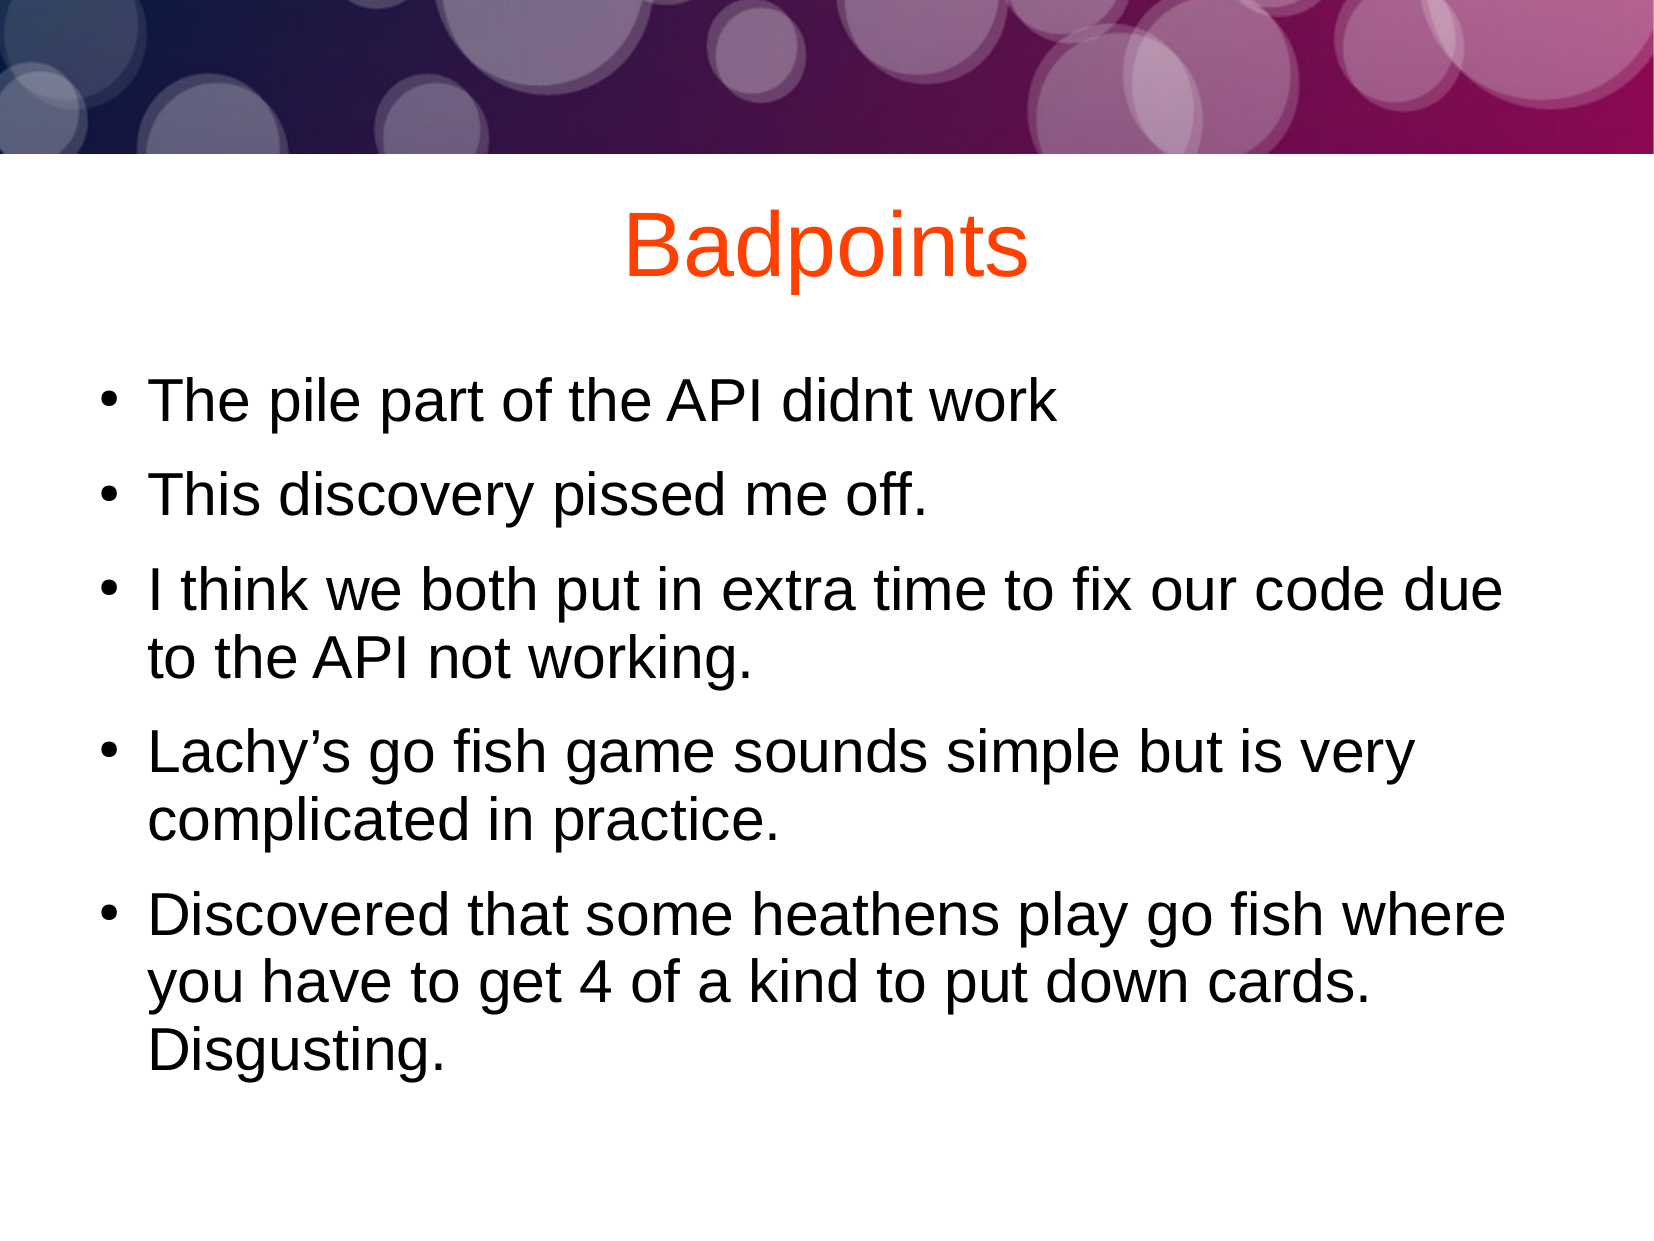

# Badpoints
The pile part of the API didnt work
This discovery pissed me off.
I think we both put in extra time to fix our code due to the API not working.
Lachy’s go fish game sounds simple but is very complicated in practice.
Discovered that some heathens play go fish where you have to get 4 of a kind to put down cards. Disgusting.